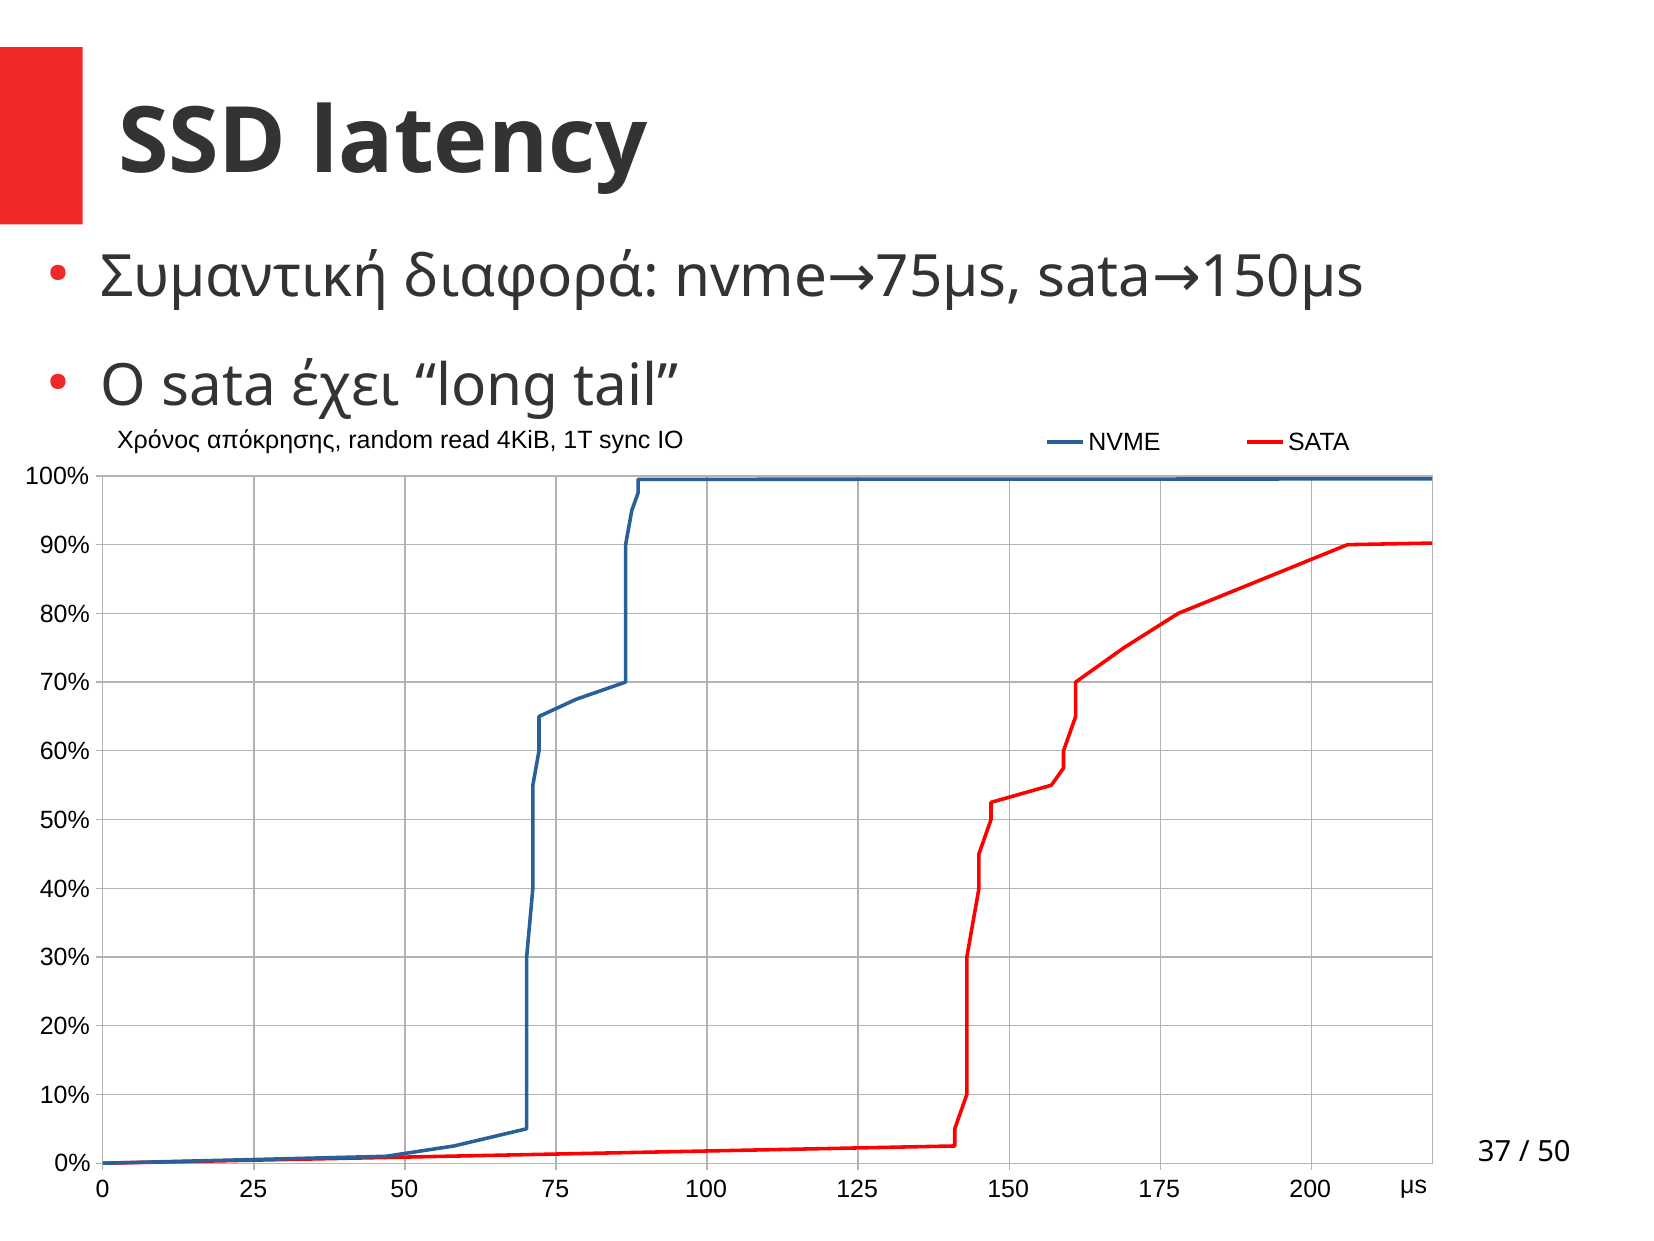

# SSD latency
Συμαντική διαφορά: nvme→75μs, sata→150μs
Ο sata έχει “long tail”
37